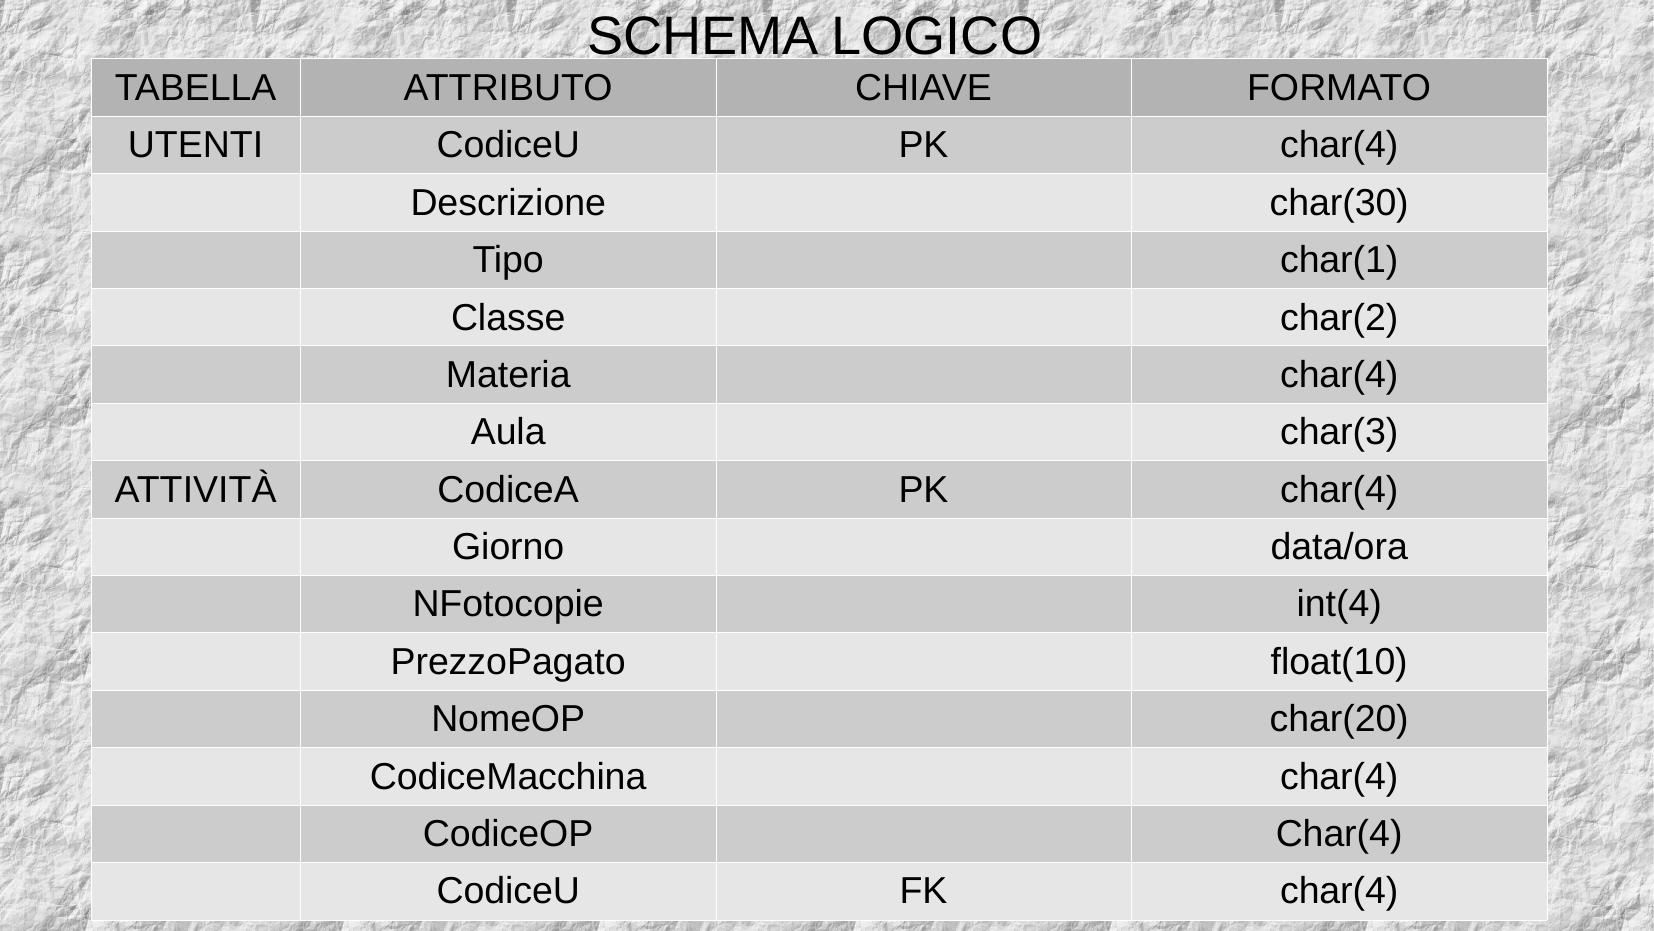

# SCHEMA LOGICO
| TABELLA | ATTRIBUTO | CHIAVE | FORMATO |
| --- | --- | --- | --- |
| UTENTI | CodiceU | PK | char(4) |
| | Descrizione | | char(30) |
| | Tipo | | char(1) |
| | Classe | | char(2) |
| | Materia | | char(4) |
| | Aula | | char(3) |
| ATTIVITÀ | CodiceA | PK | char(4) |
| | Giorno | | data/ora |
| | NFotocopie | | int(4) |
| | PrezzoPagato | | float(10) |
| | NomeOP | | char(20) |
| | CodiceMacchina | | char(4) |
| | CodiceOP | | Char(4) |
| | CodiceU | FK | char(4) |